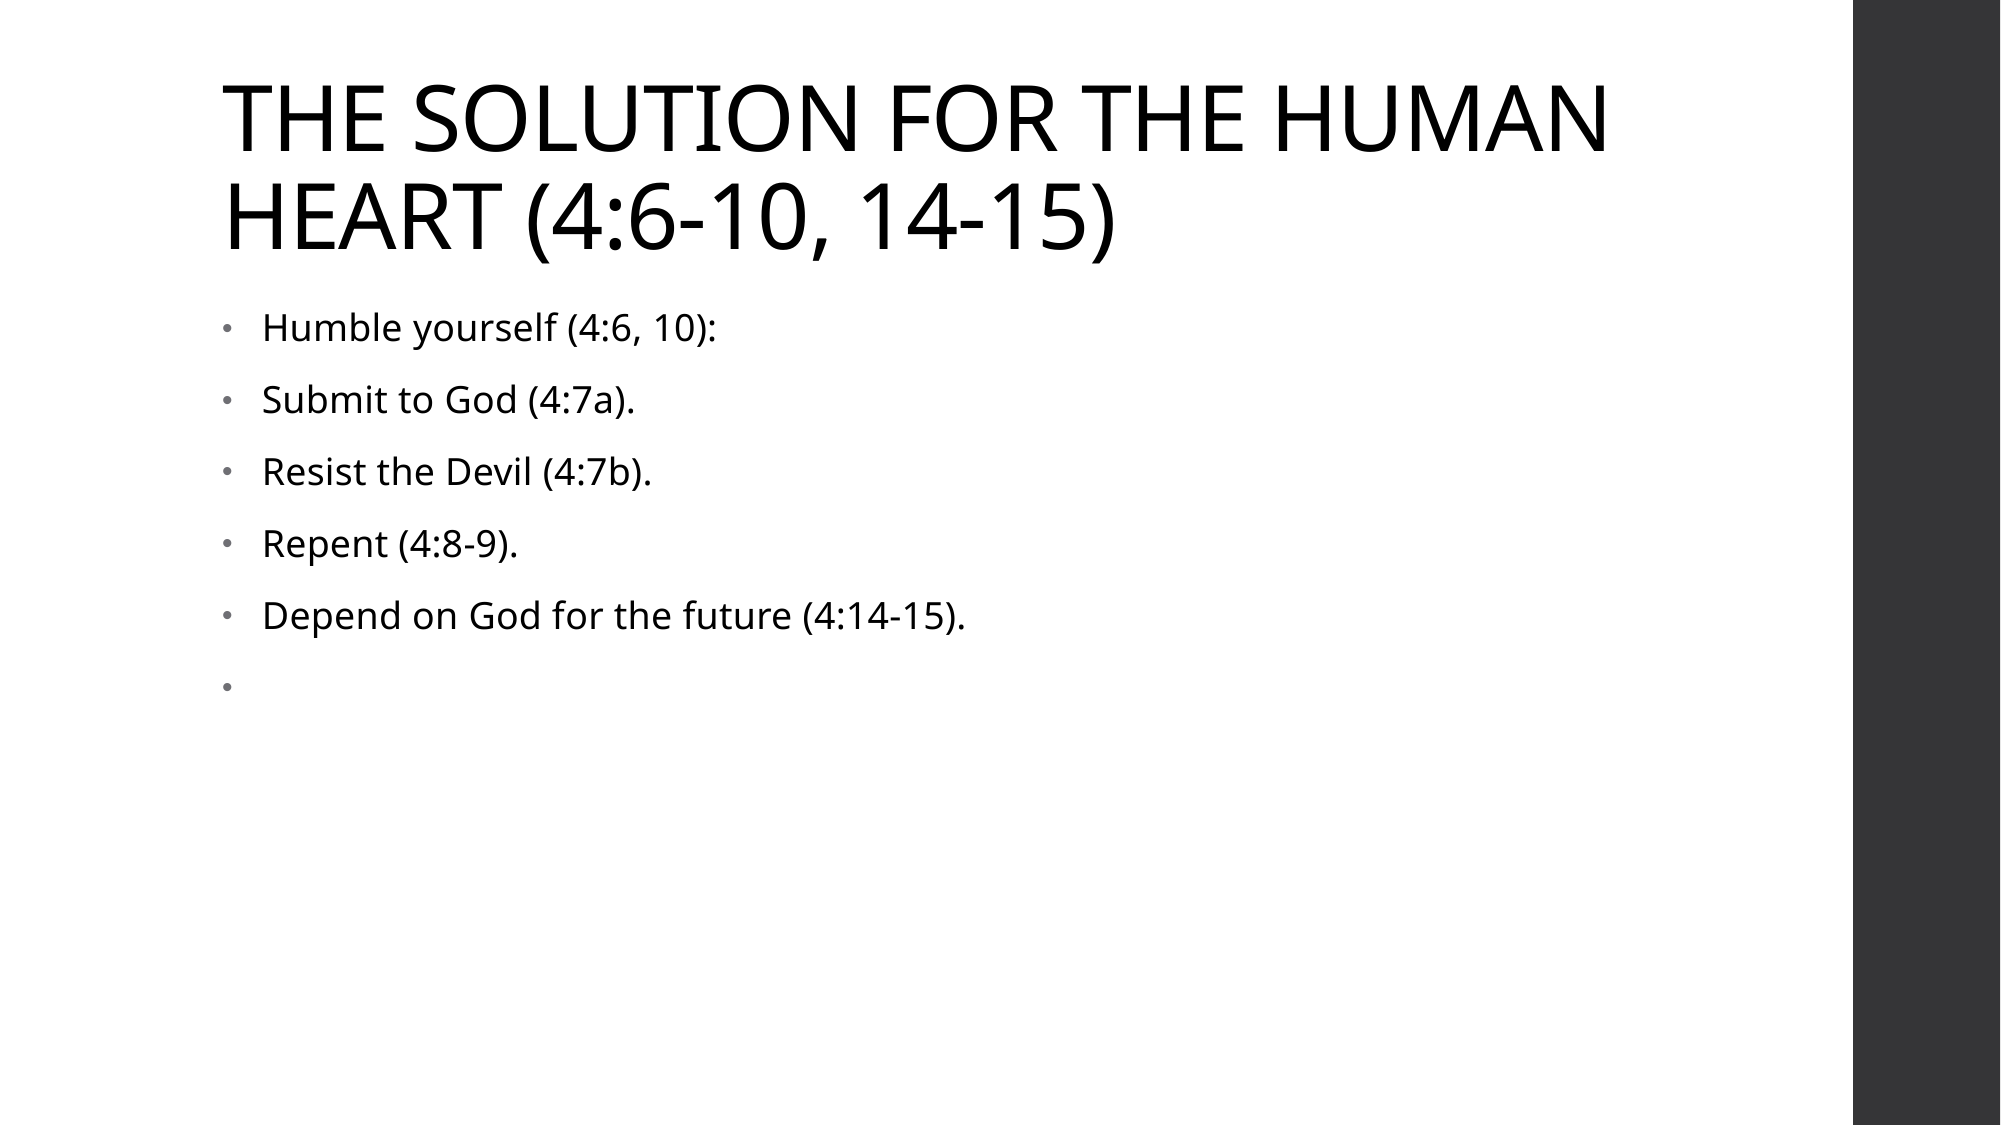

# THE SOLUTION FOR THE HUMAN HEART (4:6-10, 14-15)
 Humble yourself (4:6, 10):
 Submit to God (4:7a).
 Resist the Devil (4:7b).
 Repent (4:8-9).
 Depend on God for the future (4:14-15).